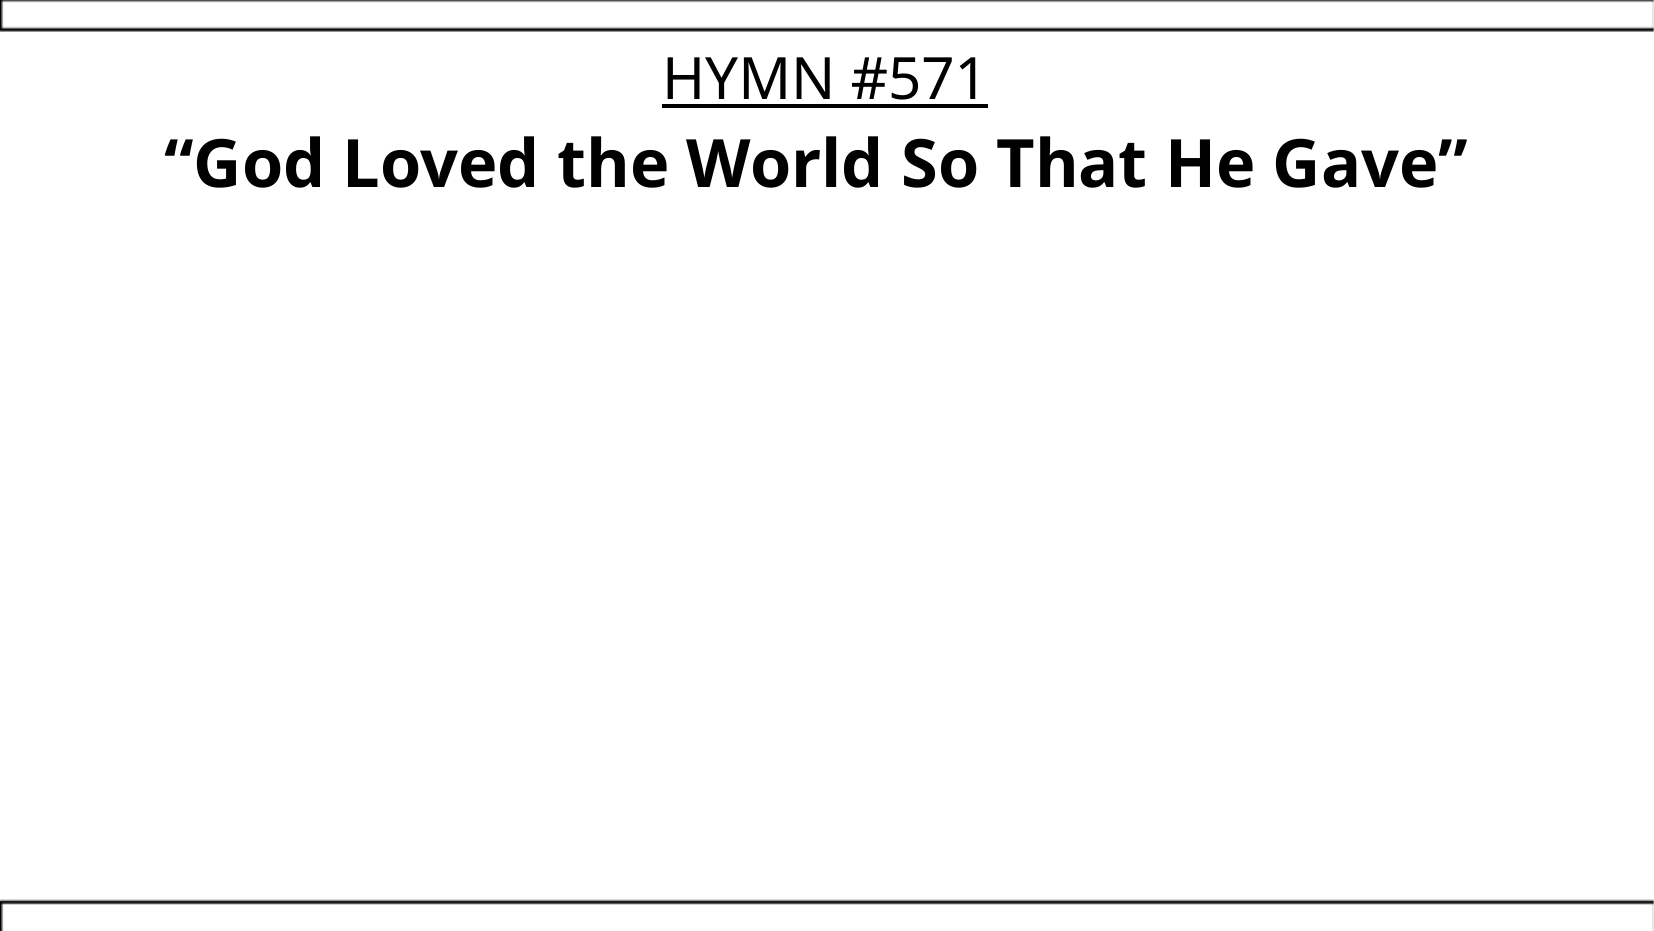

HYMN #571
“God Loved the World So That He Gave”